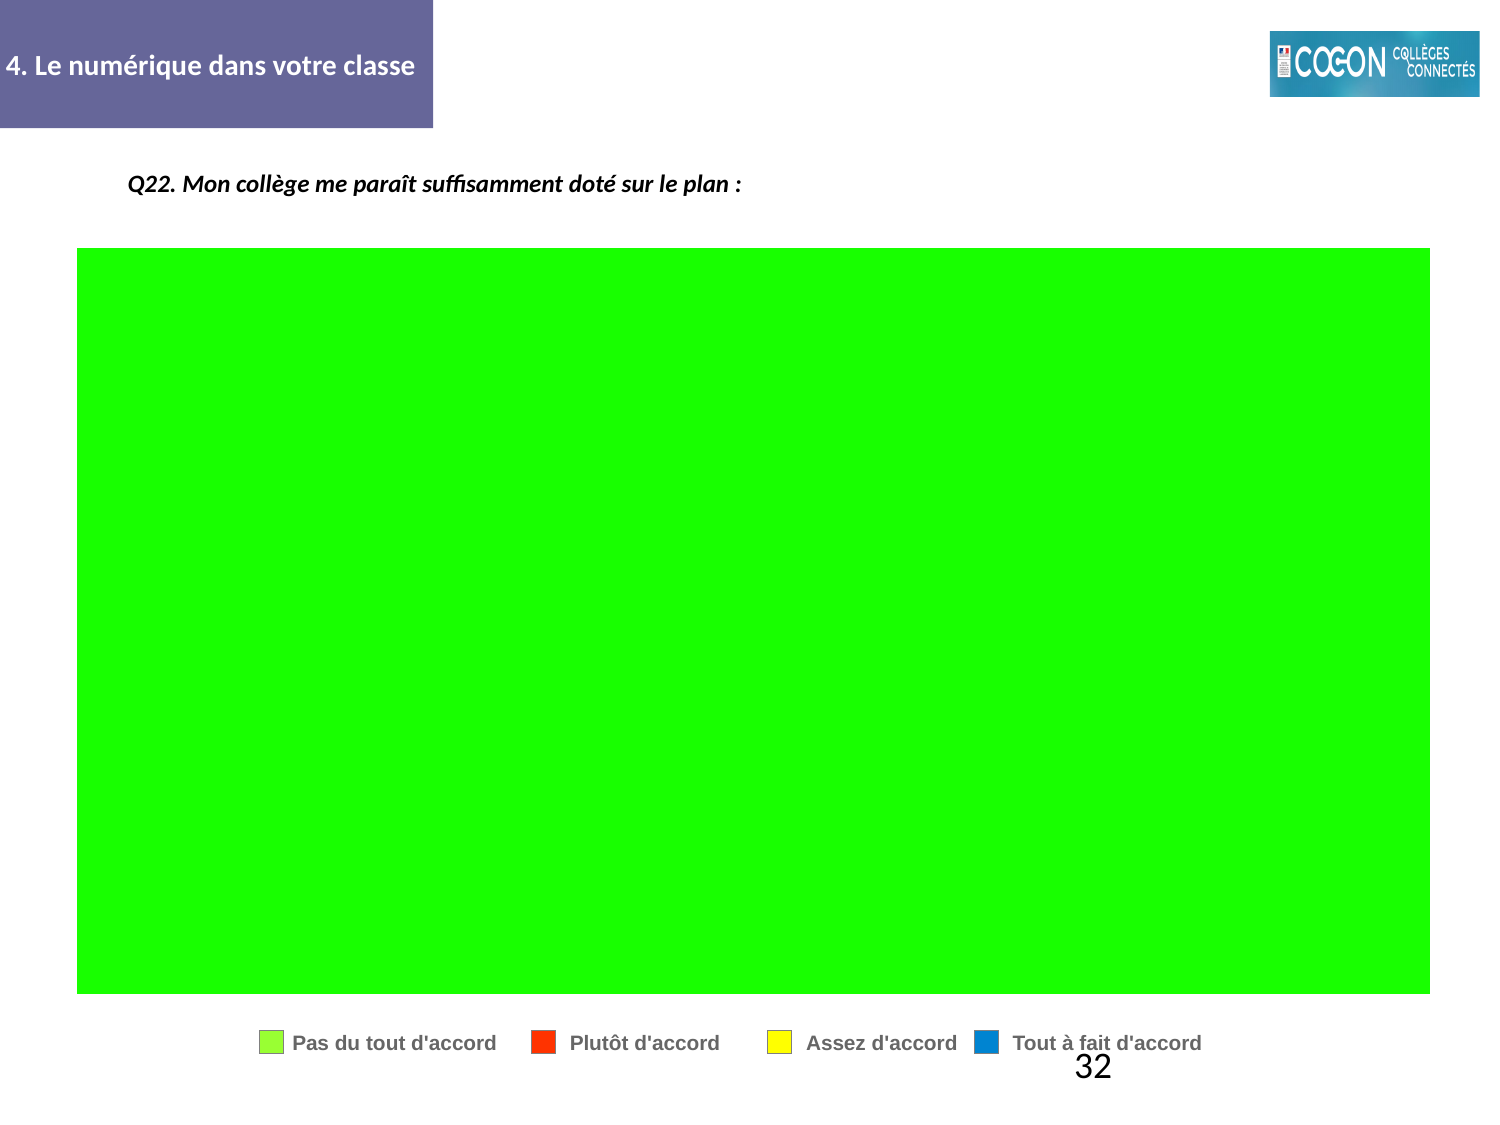

4. Le numérique dans votre classe
Q22. Mon collège me paraît suffisamment doté sur le plan :
Pas du tout d'accord
Plutôt d'accord
Assez d'accord
Tout à fait d'accord